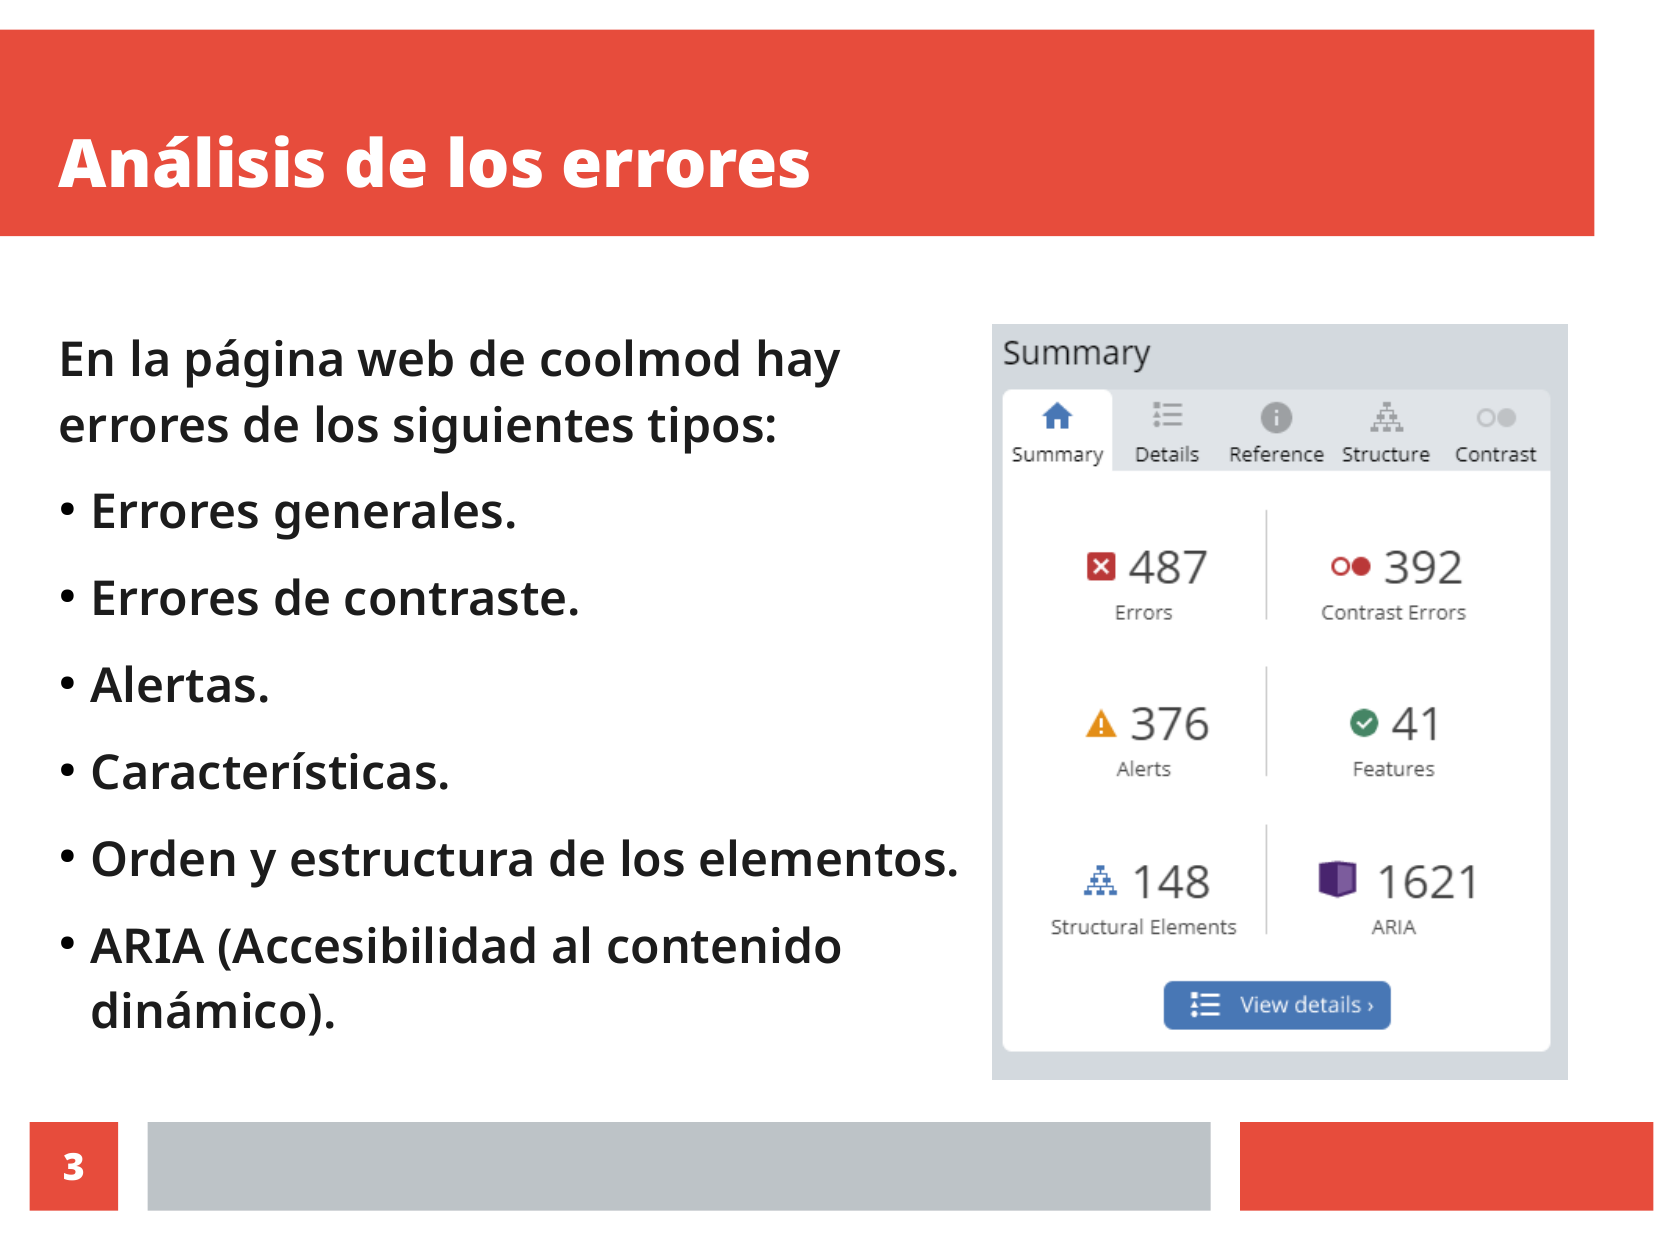

# Análisis de los errores
En la página web de coolmod hay errores de los siguientes tipos:
Errores generales.
Errores de contraste.
Alertas.
Características.
Orden y estructura de los elementos.
ARIA (Accesibilidad al contenido dinámico).
3